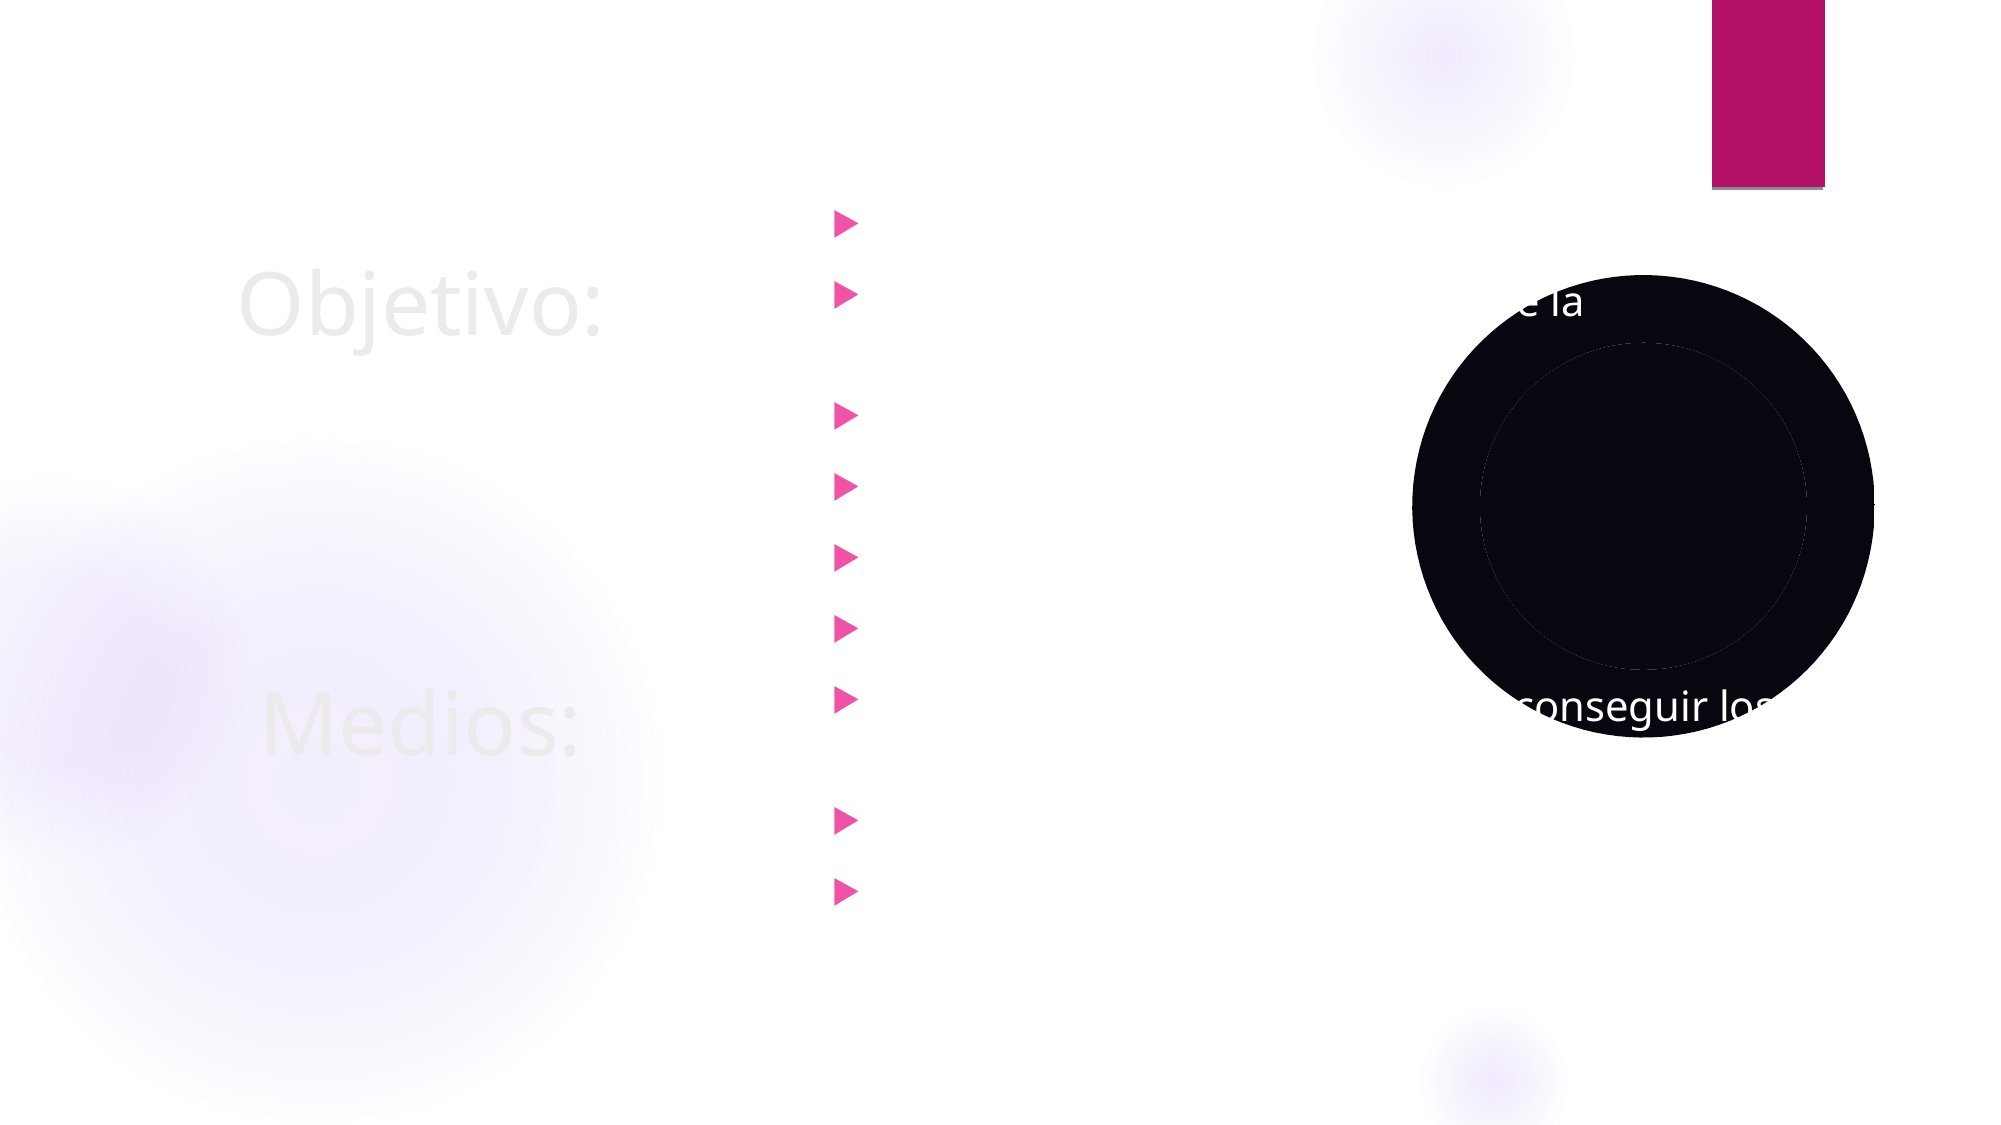

# Objetivo: Medios:
Conseguir comparar entidades geográficas.
Obtener algunas conclusiones de la comparación.
Creación de una api para poder conseguir los datos y visualizarlos.